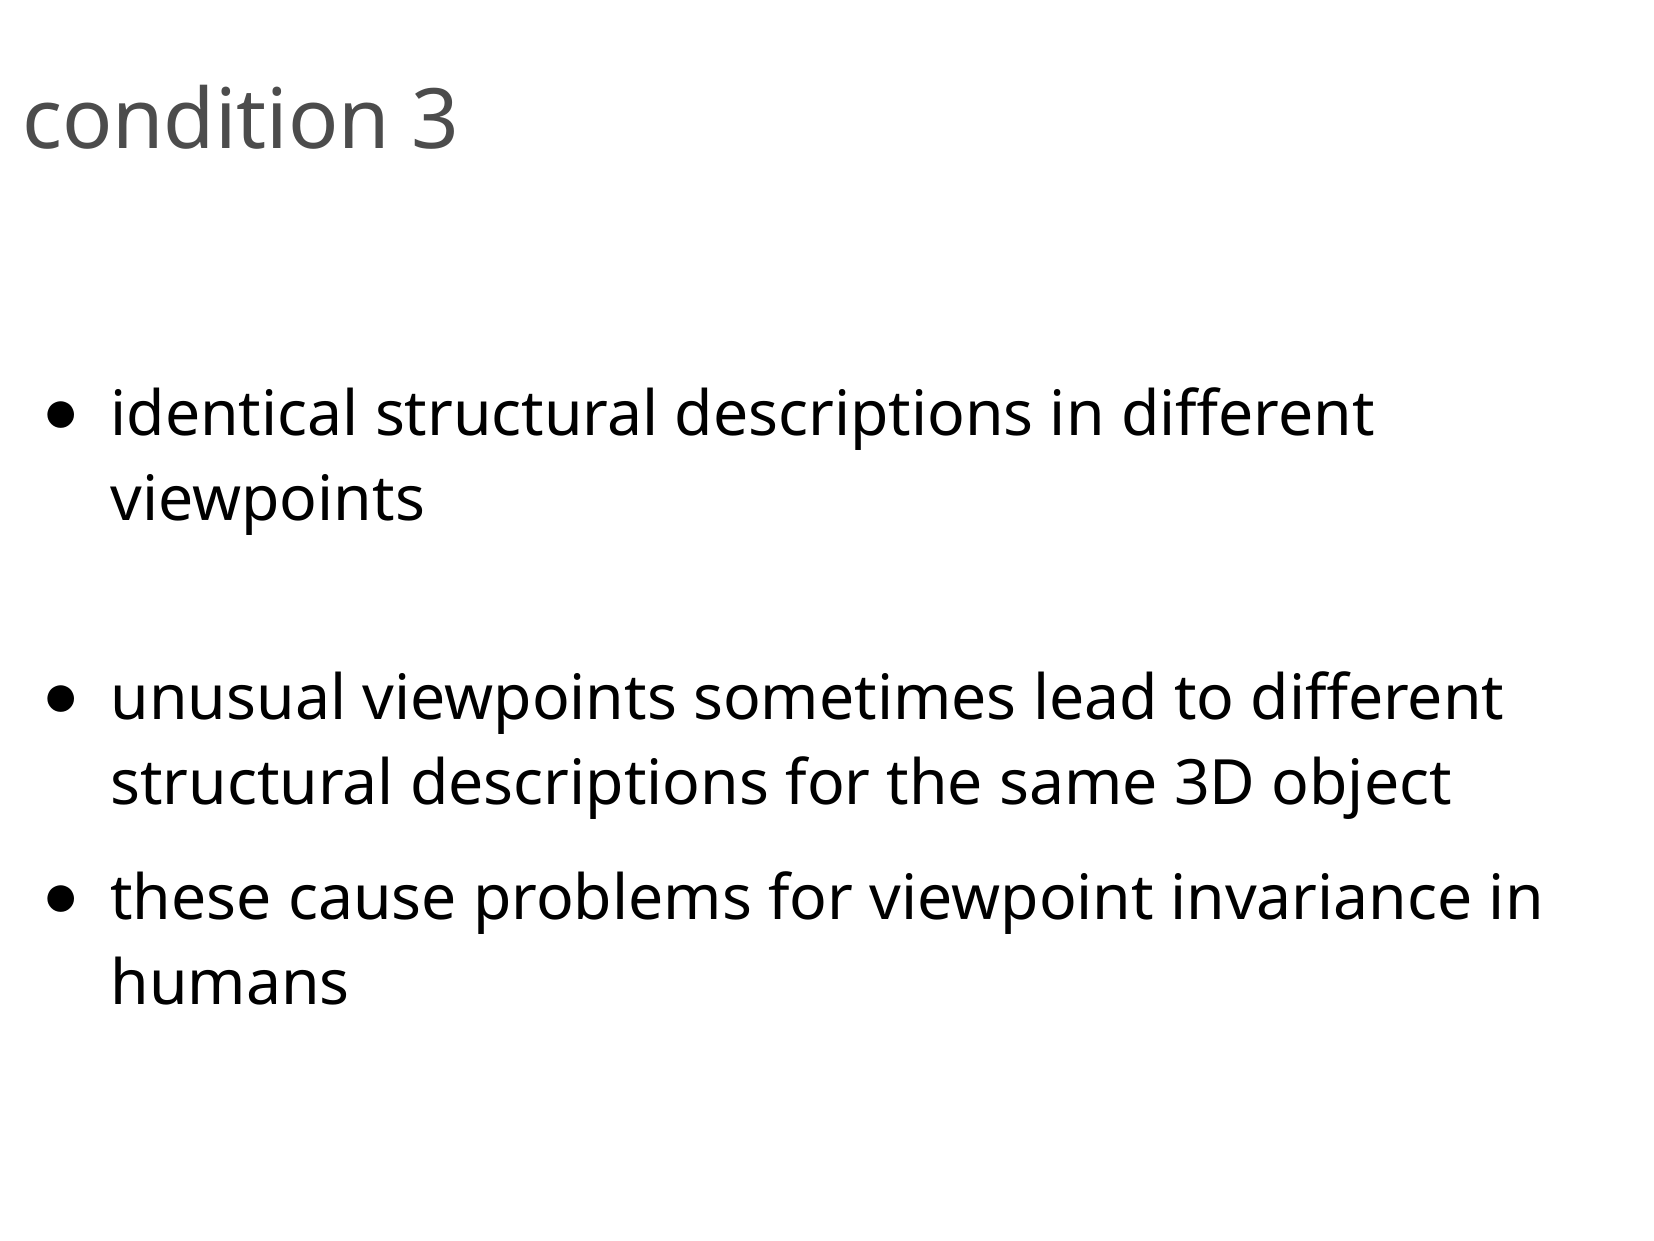

# condition 3
identical structural descriptions in different viewpoints
unusual viewpoints sometimes lead to different structural descriptions for the same 3D object
these cause problems for viewpoint invariance in humans